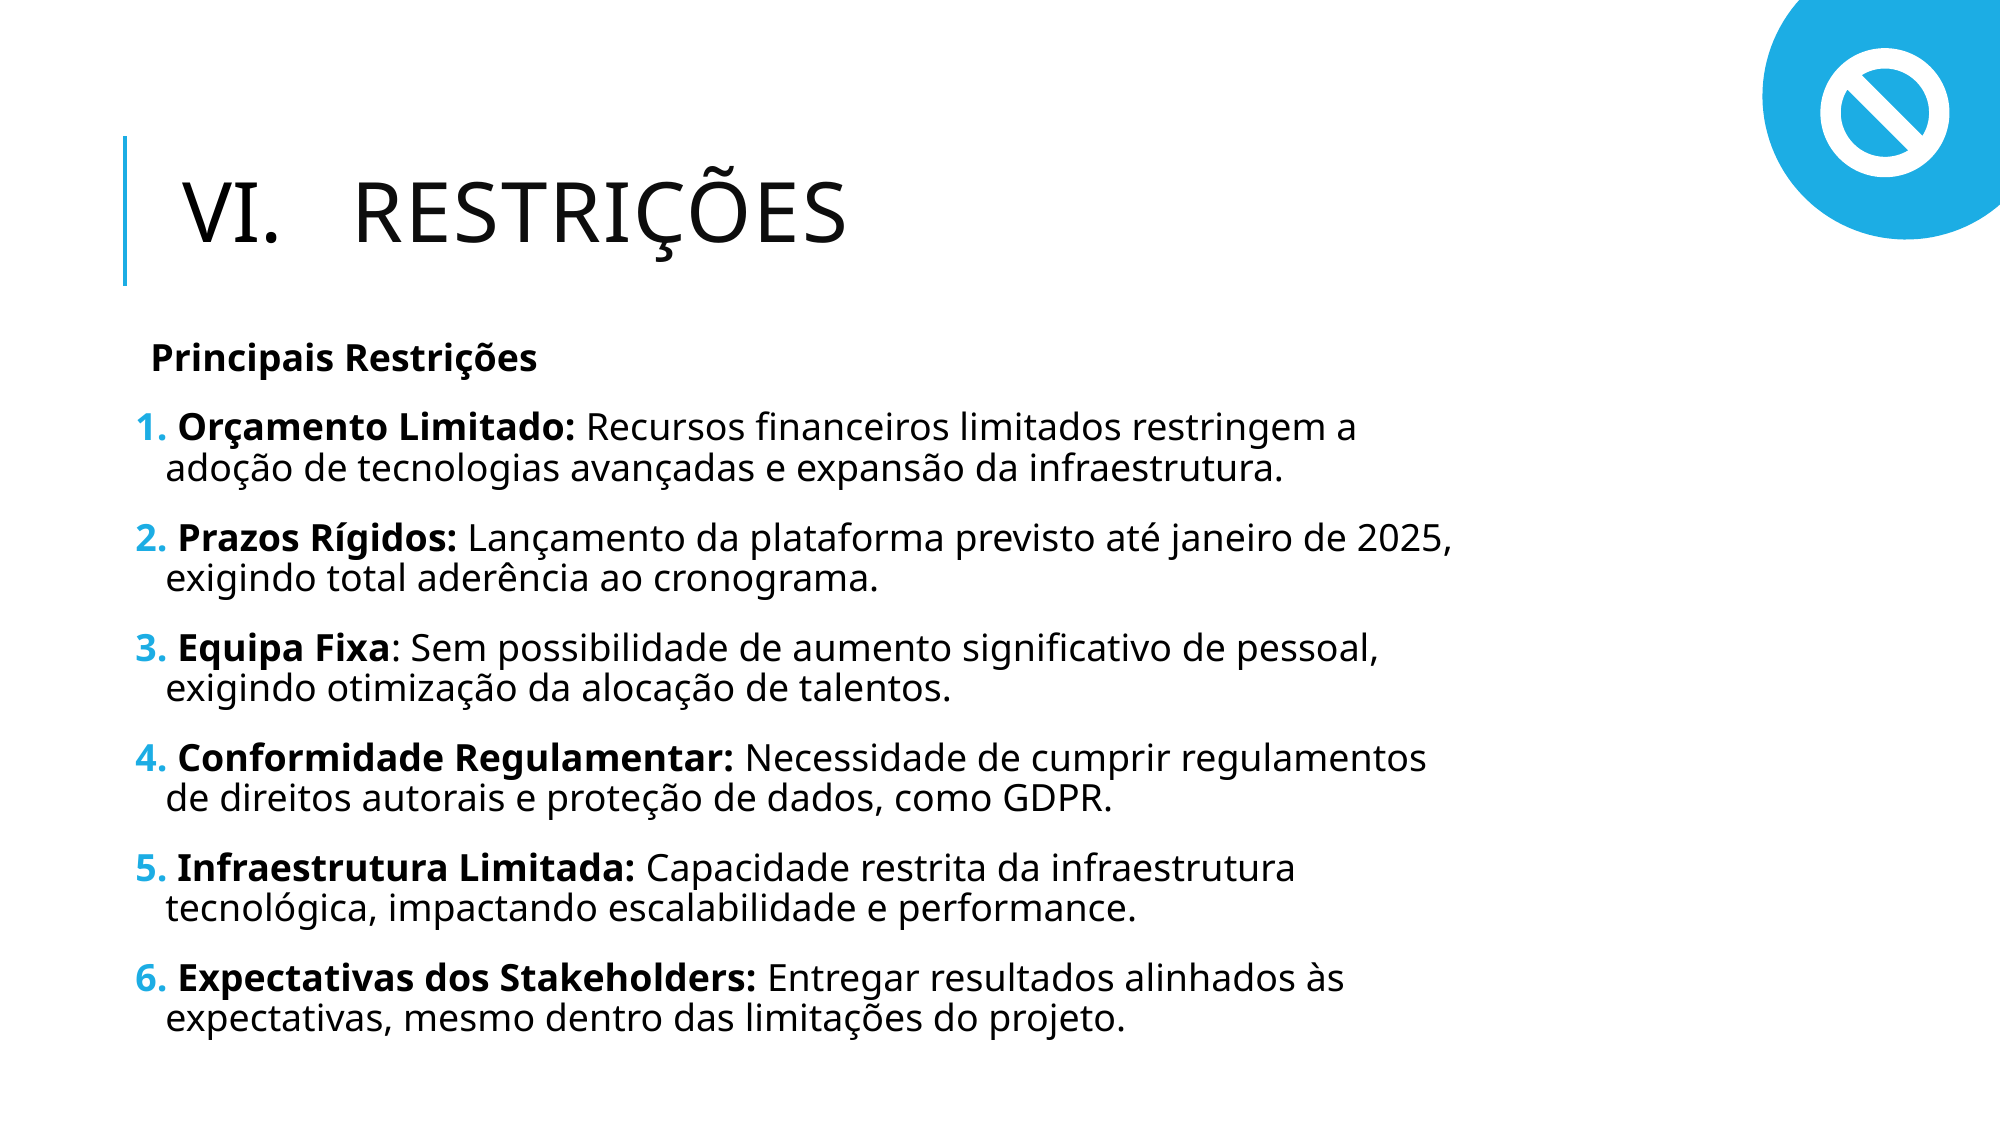

# Restrições
Principais Restrições
 Orçamento Limitado: Recursos financeiros limitados restringem a adoção de tecnologias avançadas e expansão da infraestrutura.
 Prazos Rígidos: Lançamento da plataforma previsto até janeiro de 2025, exigindo total aderência ao cronograma.
 Equipa Fixa: Sem possibilidade de aumento significativo de pessoal, exigindo otimização da alocação de talentos.
 Conformidade Regulamentar: Necessidade de cumprir regulamentos de direitos autorais e proteção de dados, como GDPR.
 Infraestrutura Limitada: Capacidade restrita da infraestrutura tecnológica, impactando escalabilidade e performance.
 Expectativas dos Stakeholders: Entregar resultados alinhados às expectativas, mesmo dentro das limitações do projeto.